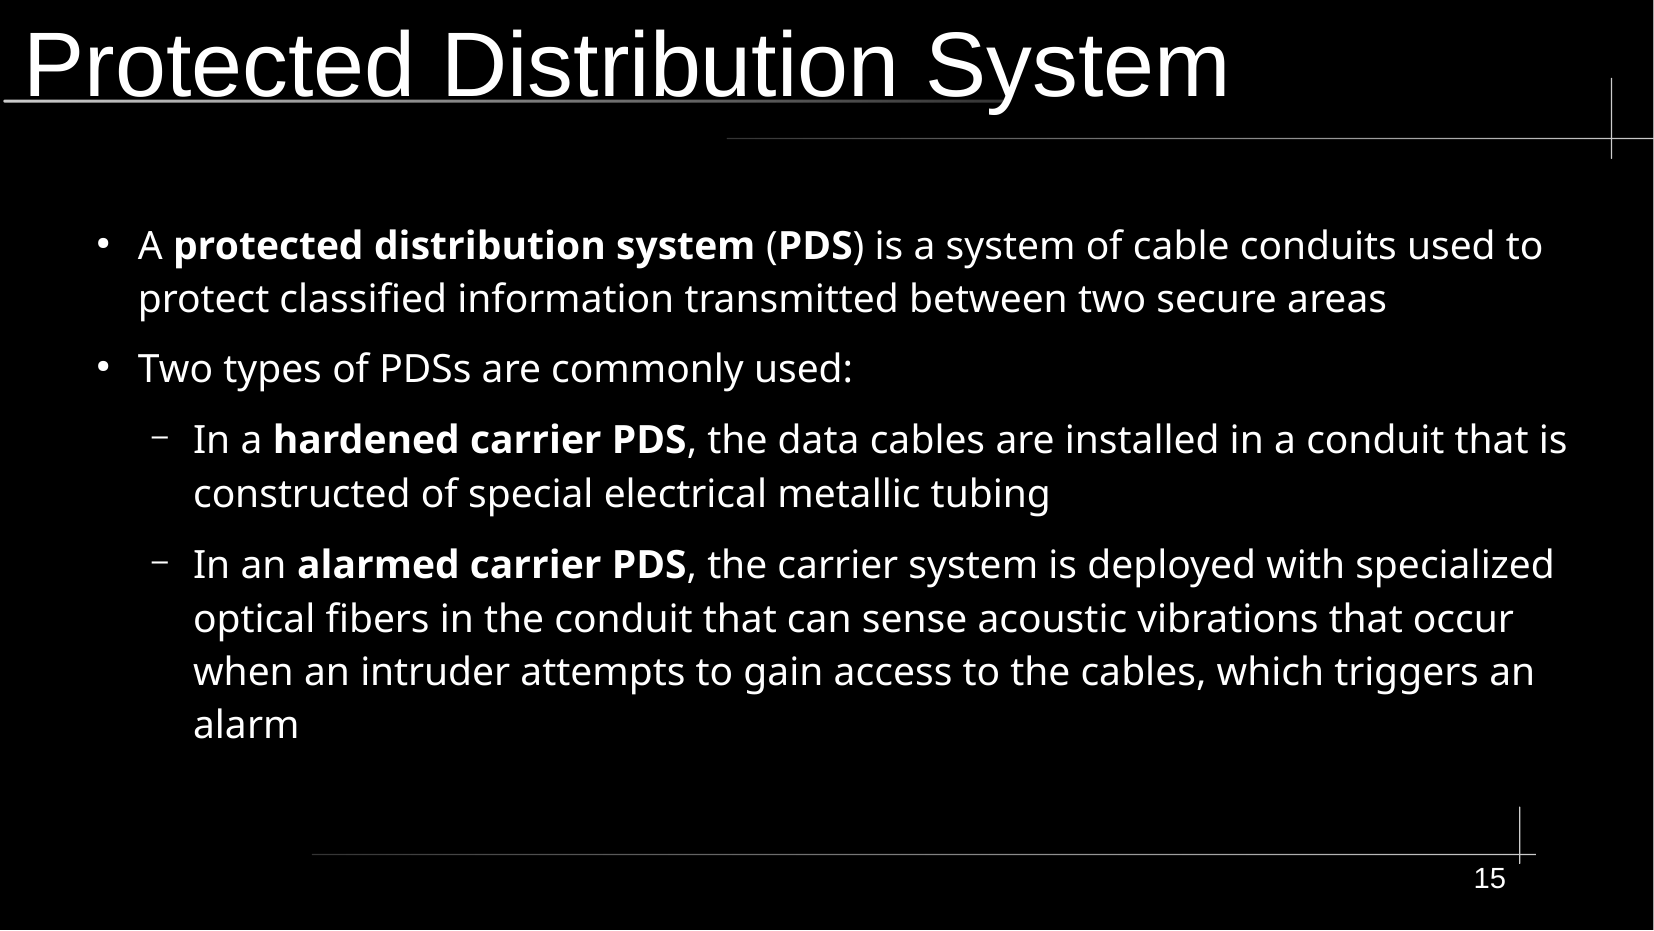

# Protected Distribution System
A protected distribution system (PDS) is a system of cable conduits used to protect classified information transmitted between two secure areas
Two types of PDSs are commonly used:
In a hardened carrier PDS, the data cables are installed in a conduit that is constructed of special electrical metallic tubing
In an alarmed carrier PDS, the carrier system is deployed with specialized optical fibers in the conduit that can sense acoustic vibrations that occur when an intruder attempts to gain access to the cables, which triggers an alarm
15